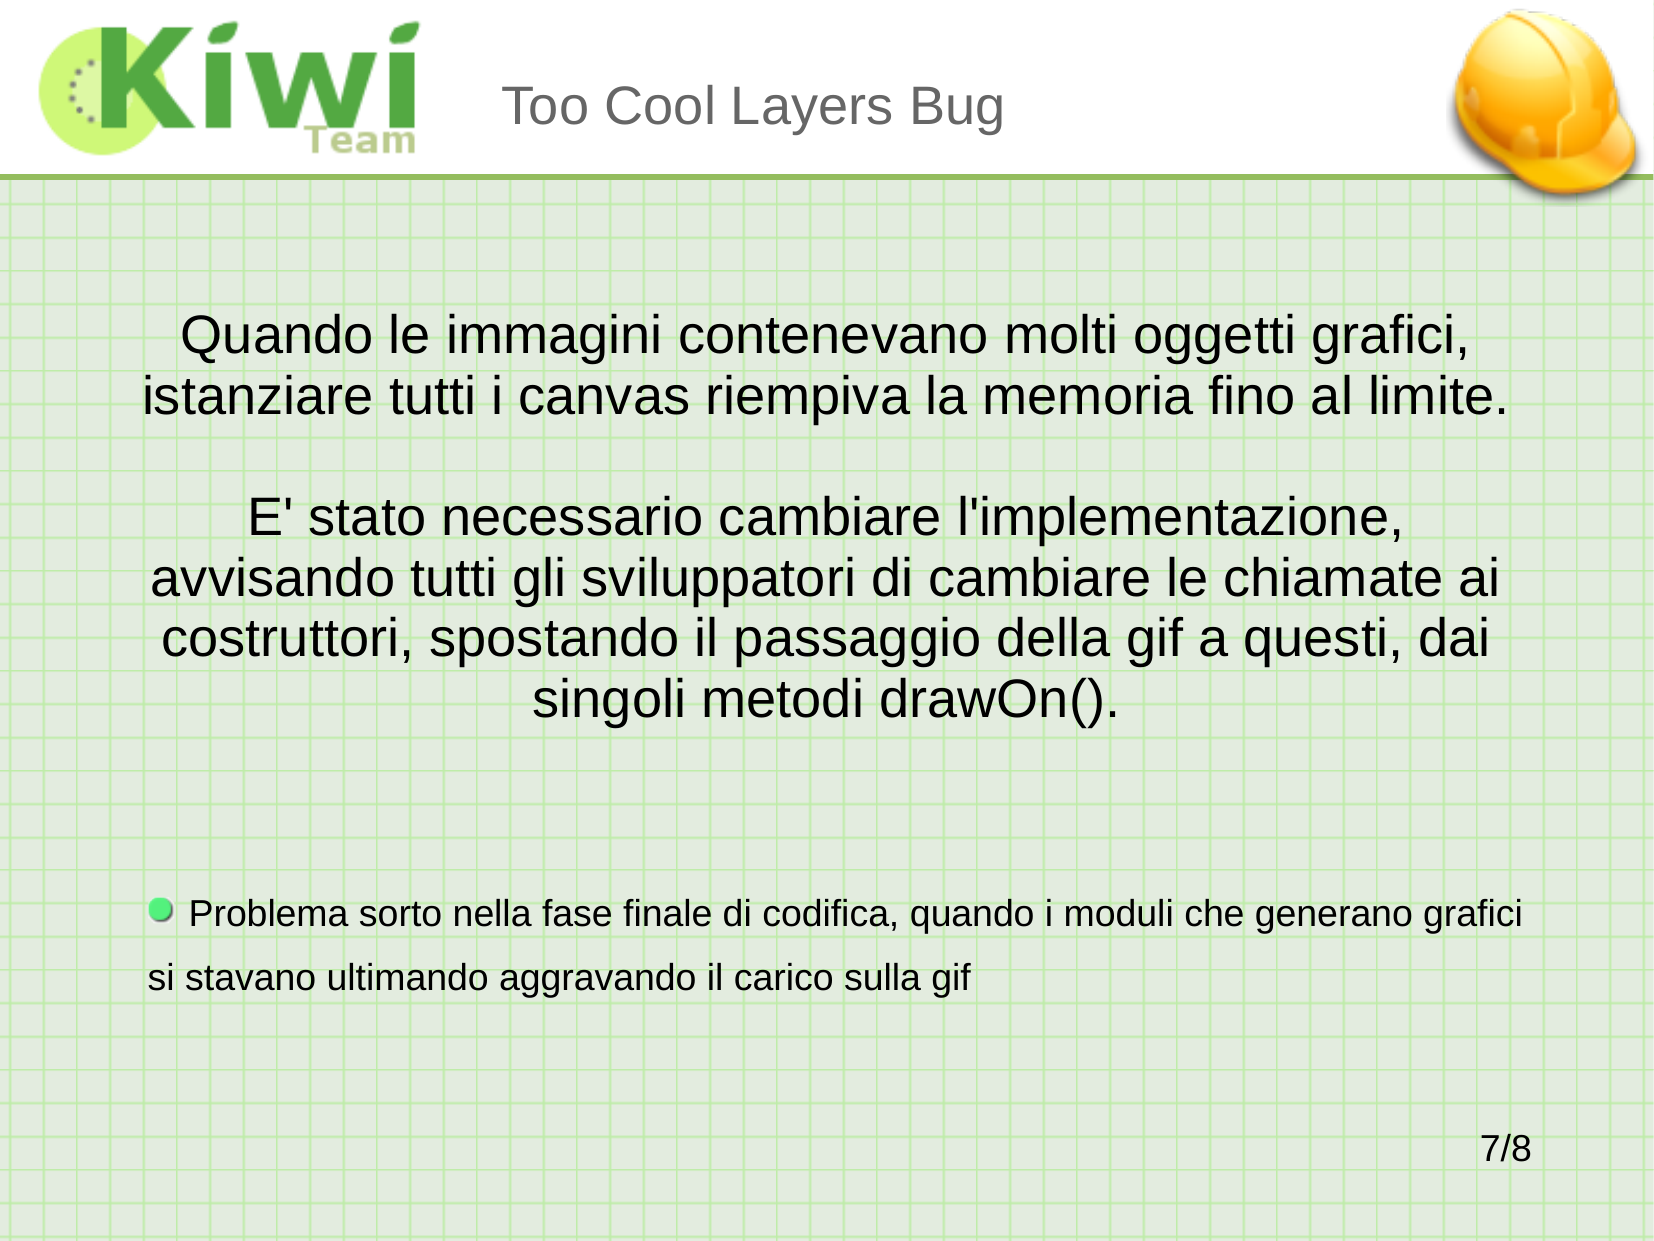

# Too Cool Layers Bug
Quando le immagini contenevano molti oggetti grafici, istanziare tutti i canvas riempiva la memoria fino al limite.
E' stato necessario cambiare l'implementazione, avvisando tutti gli sviluppatori di cambiare le chiamate ai costruttori, spostando il passaggio della gif a questi, dai singoli metodi drawOn().
 Problema sorto nella fase finale di codifica, quando i moduli che generano grafici si stavano ultimando aggravando il carico sulla gif
7/8